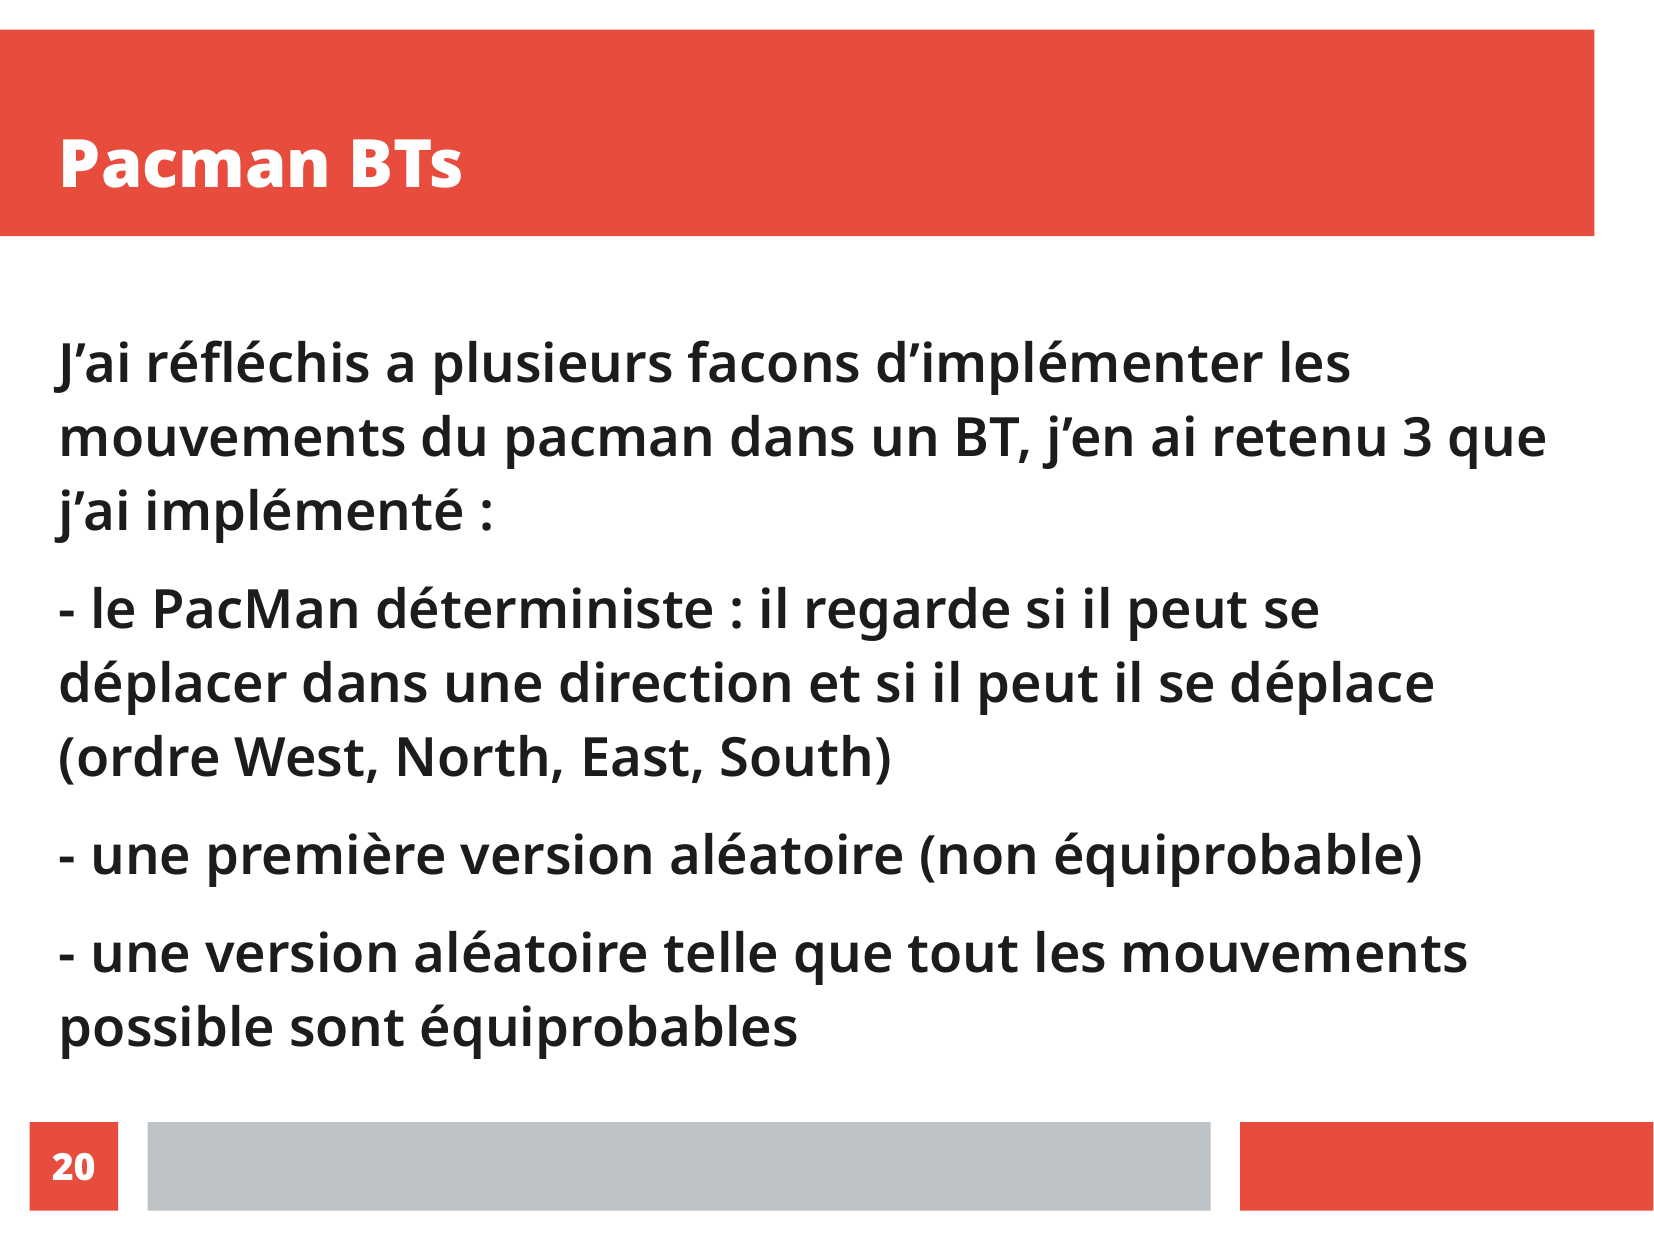

# Pacman BTs
J’ai réfléchis a plusieurs facons d’implémenter les mouvements du pacman dans un BT, j’en ai retenu 3 que j’ai implémenté :
- le PacMan déterministe : il regarde si il peut se déplacer dans une direction et si il peut il se déplace (ordre West, North, East, South)
- une première version aléatoire (non équiprobable)
- une version aléatoire telle que tout les mouvements possible sont équiprobables
20